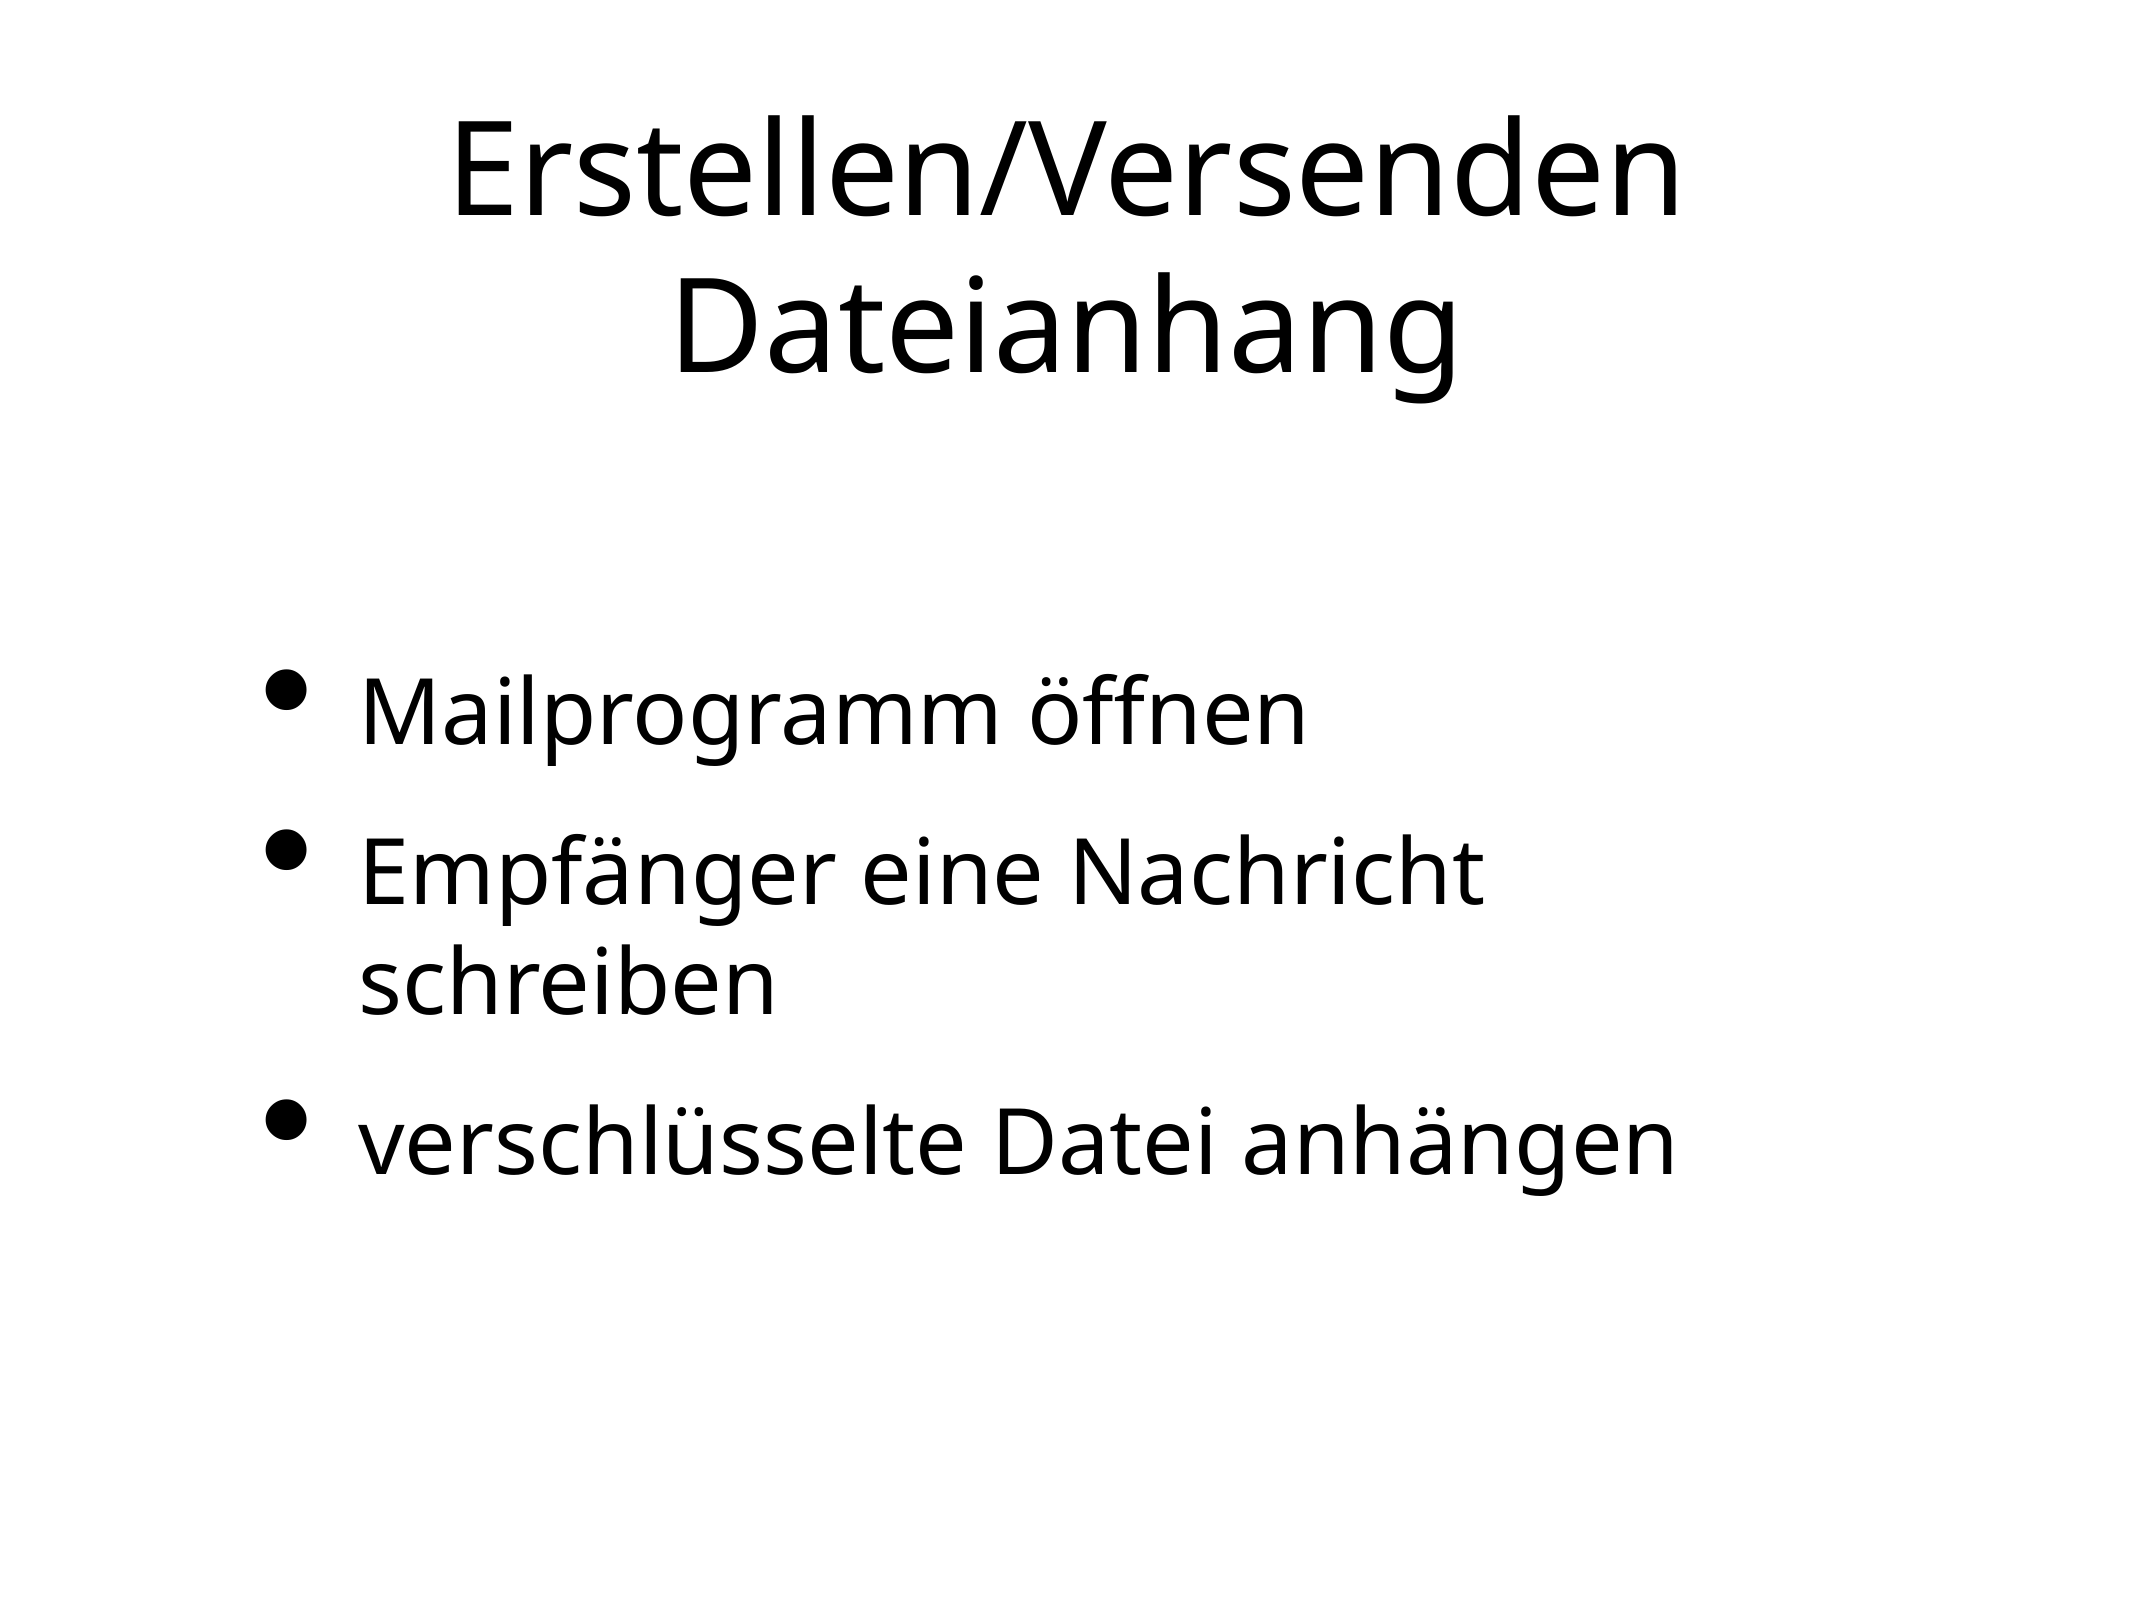

# Erstellen/Versenden Dateianhang
Mailprogramm öffnen
Empfänger eine Nachricht schreiben
verschlüsselte Datei anhängen